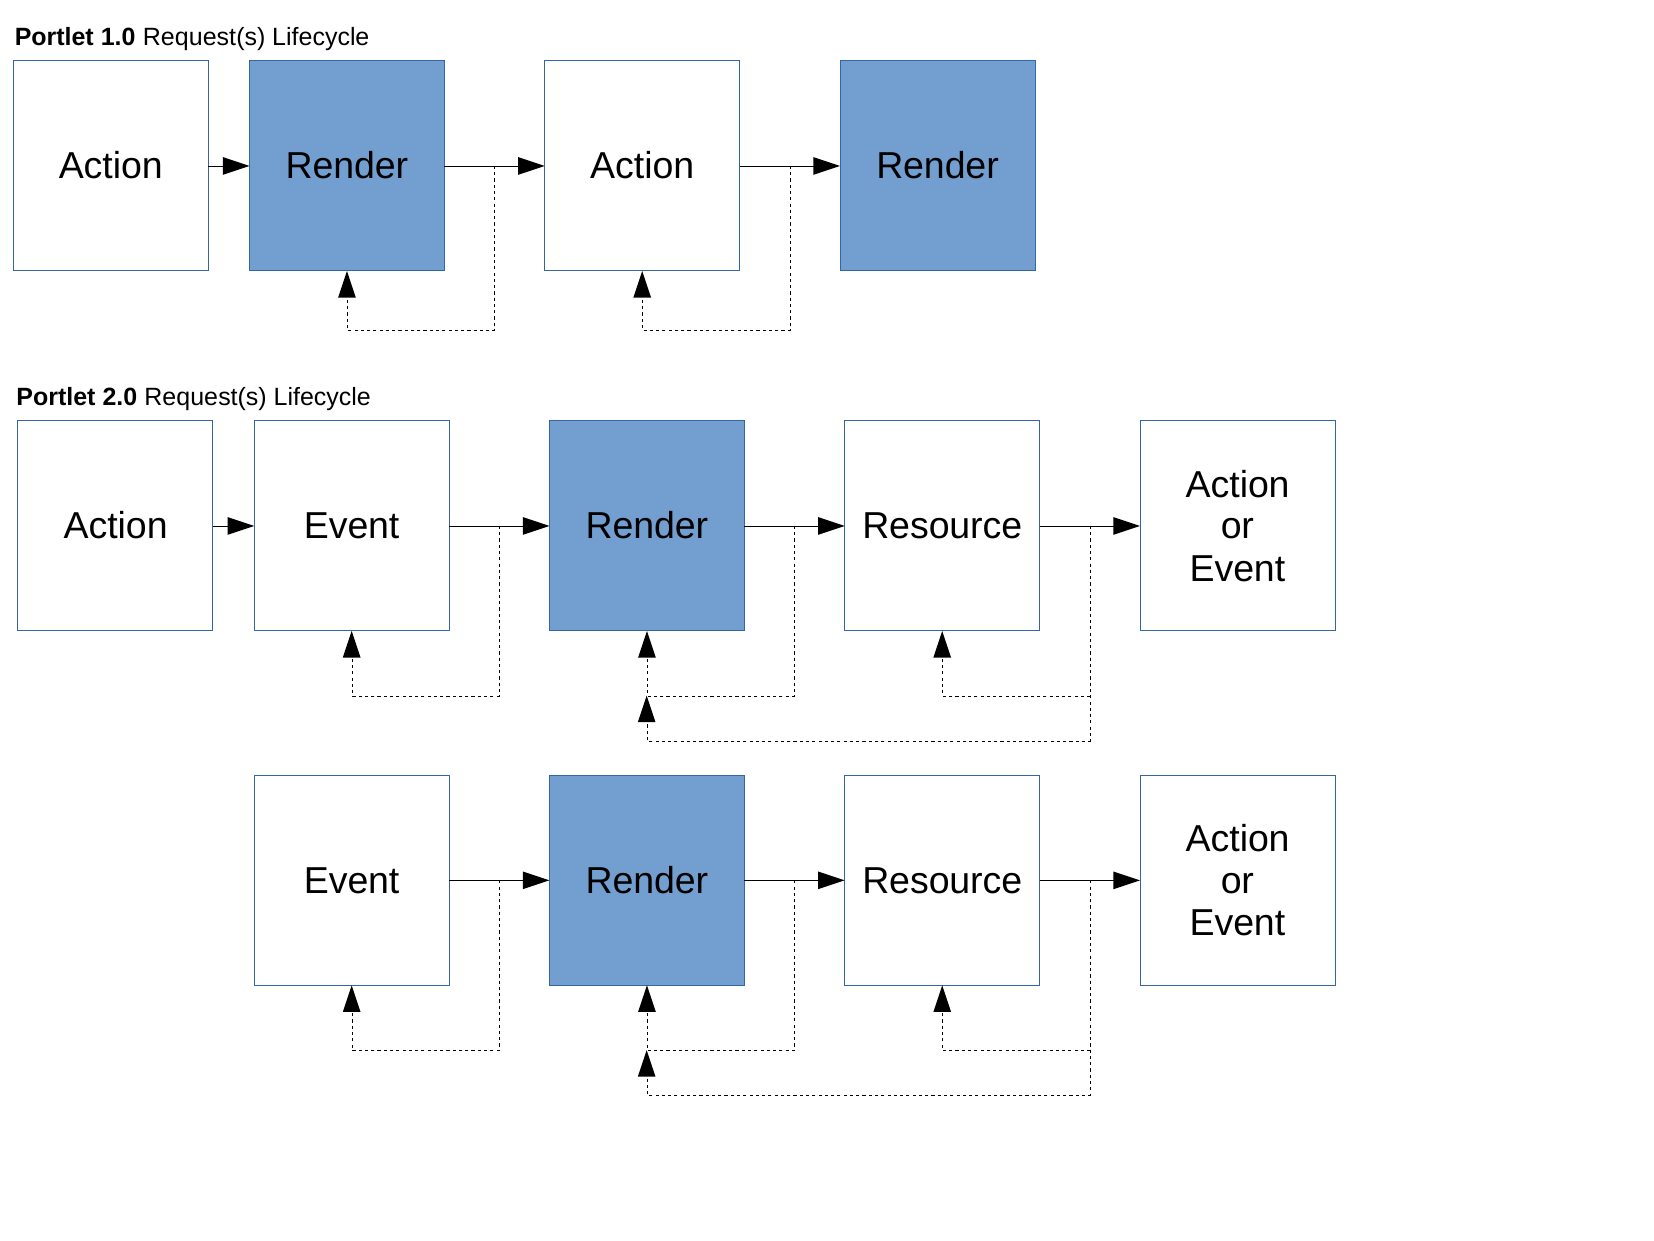

Portlet 1.0 Request(s) Lifecycle
Action
Render
Action
Render
Portlet 2.0 Request(s) Lifecycle
Action
Event
Render
Resource
Action
or
Event
Event
Render
Resource
Action
or
Event